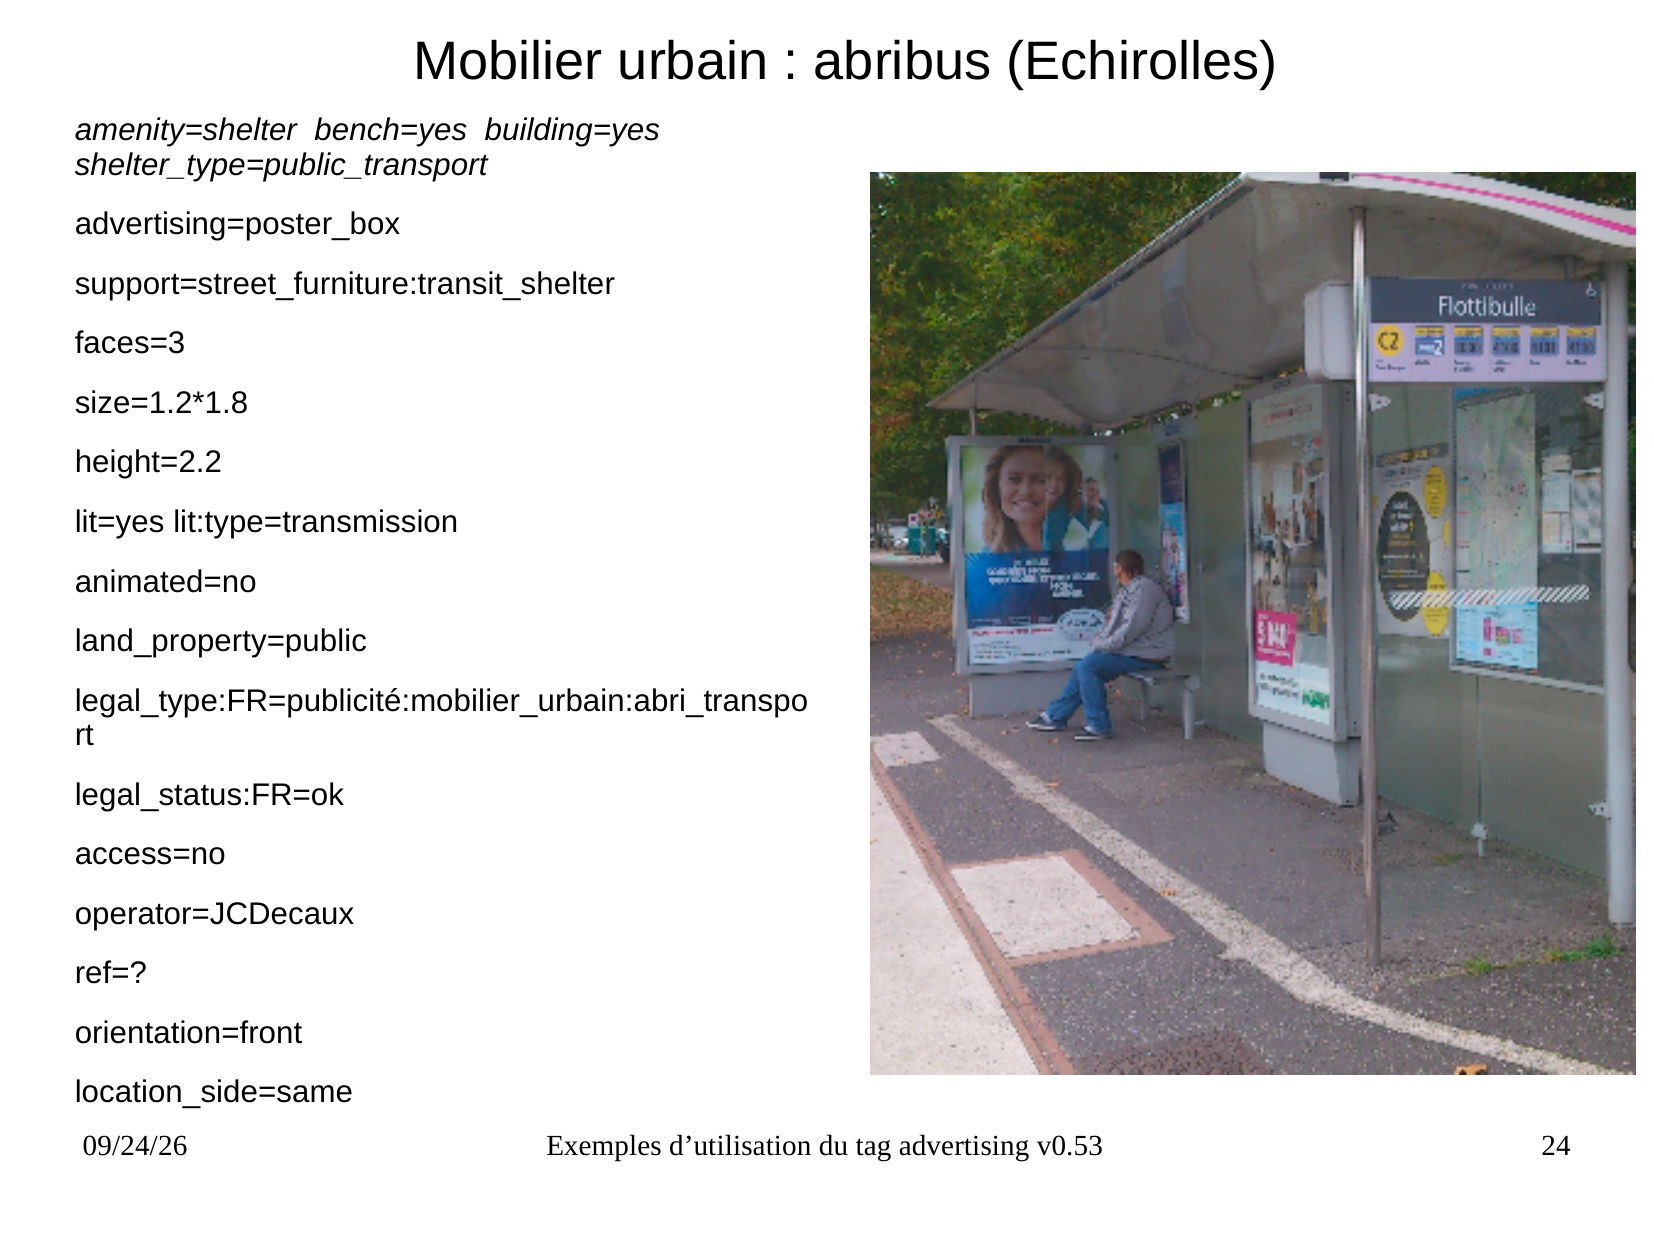

# Mobilier urbain : abribus (Echirolles)
amenity=shelter bench=yes building=yes shelter_type=public_transport
advertising=poster_box
support=street_furniture:transit_shelter
faces=3
size=1.2*1.8
height=2.2
lit=yes lit:type=transmission
animated=no
land_property=public
legal_type:FR=publicité:mobilier_urbain:abri_transport
legal_status:FR=ok
access=no
operator=JCDecaux
ref=?
orientation=front
location_side=same
24